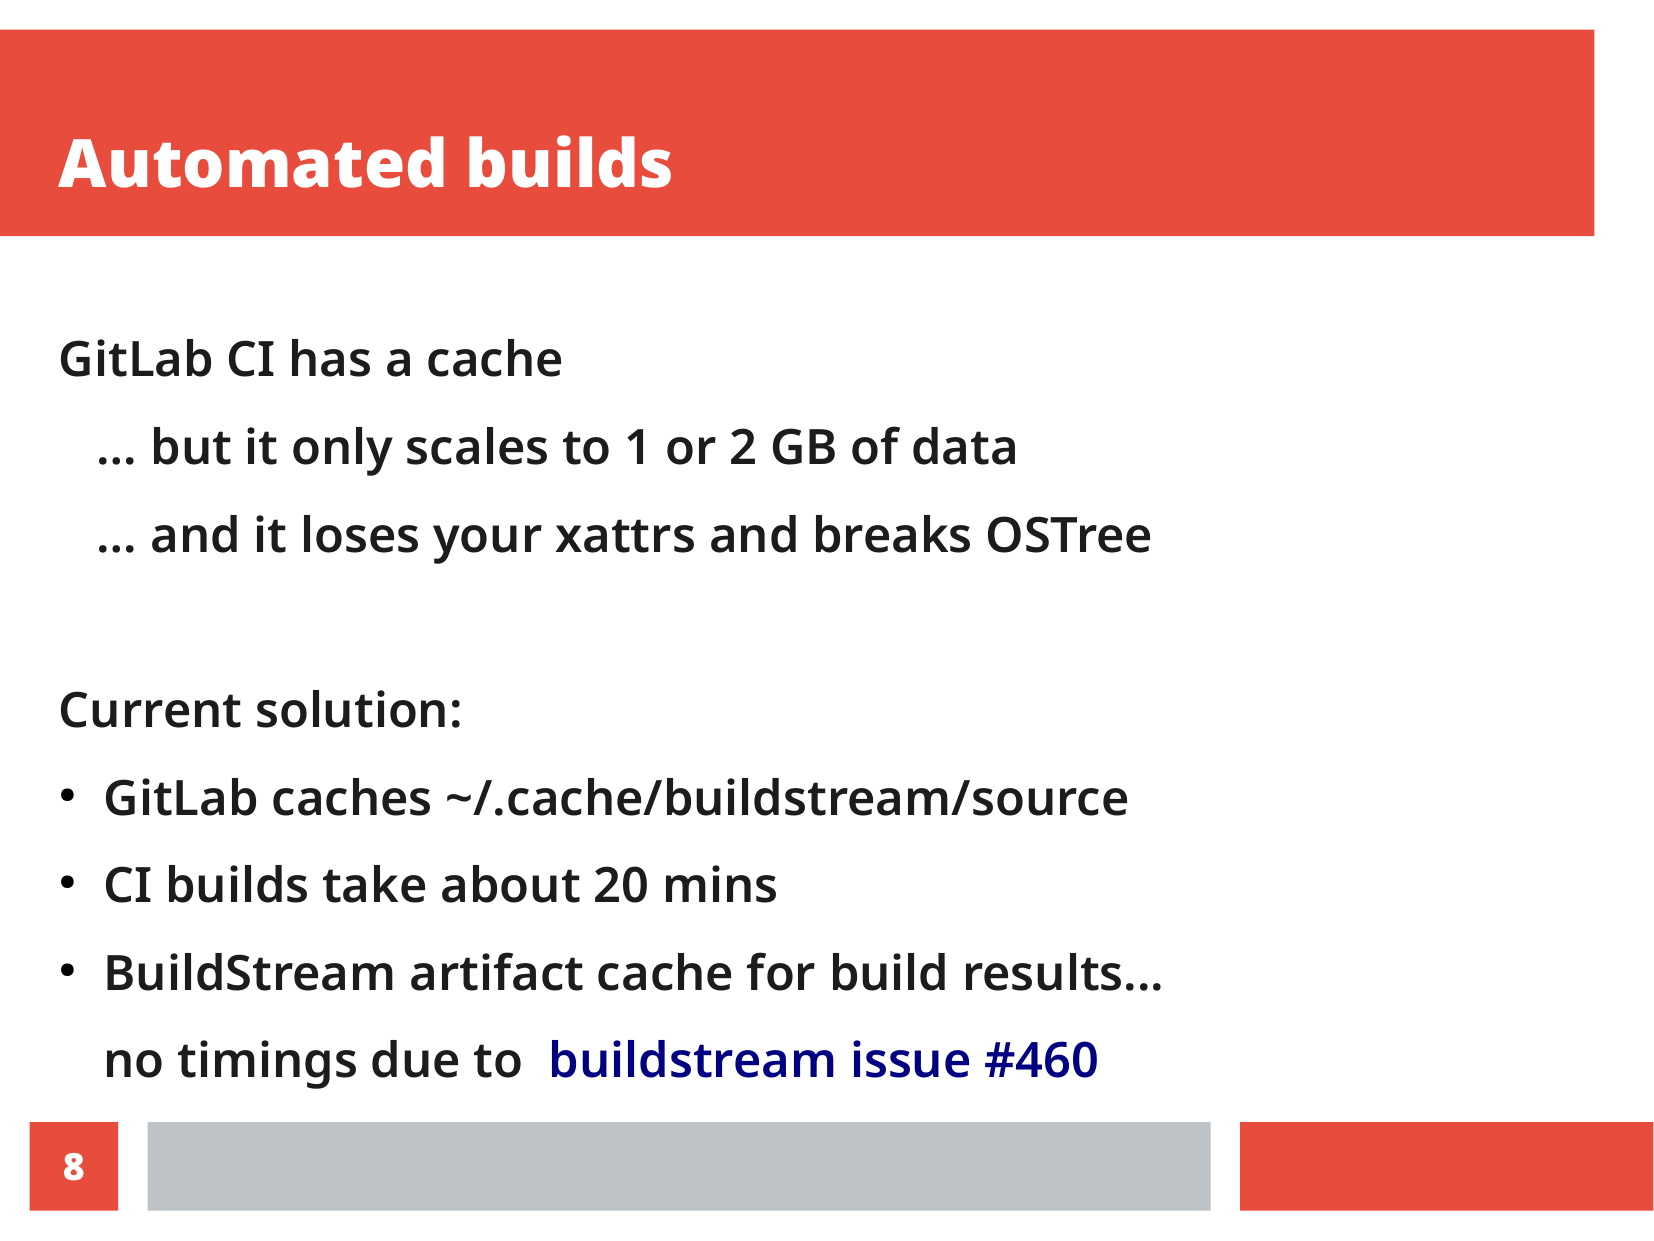

# Automated builds
GitLab CI has a cache
 … but it only scales to 1 or 2 GB of data
 … and it loses your xattrs and breaks OSTree
Current solution:
 GitLab caches ~/.cache/buildstream/source
 CI builds take about 20 mins
 BuildStream artifact cache for build results...
 no timings due to buildstream issue #460
8